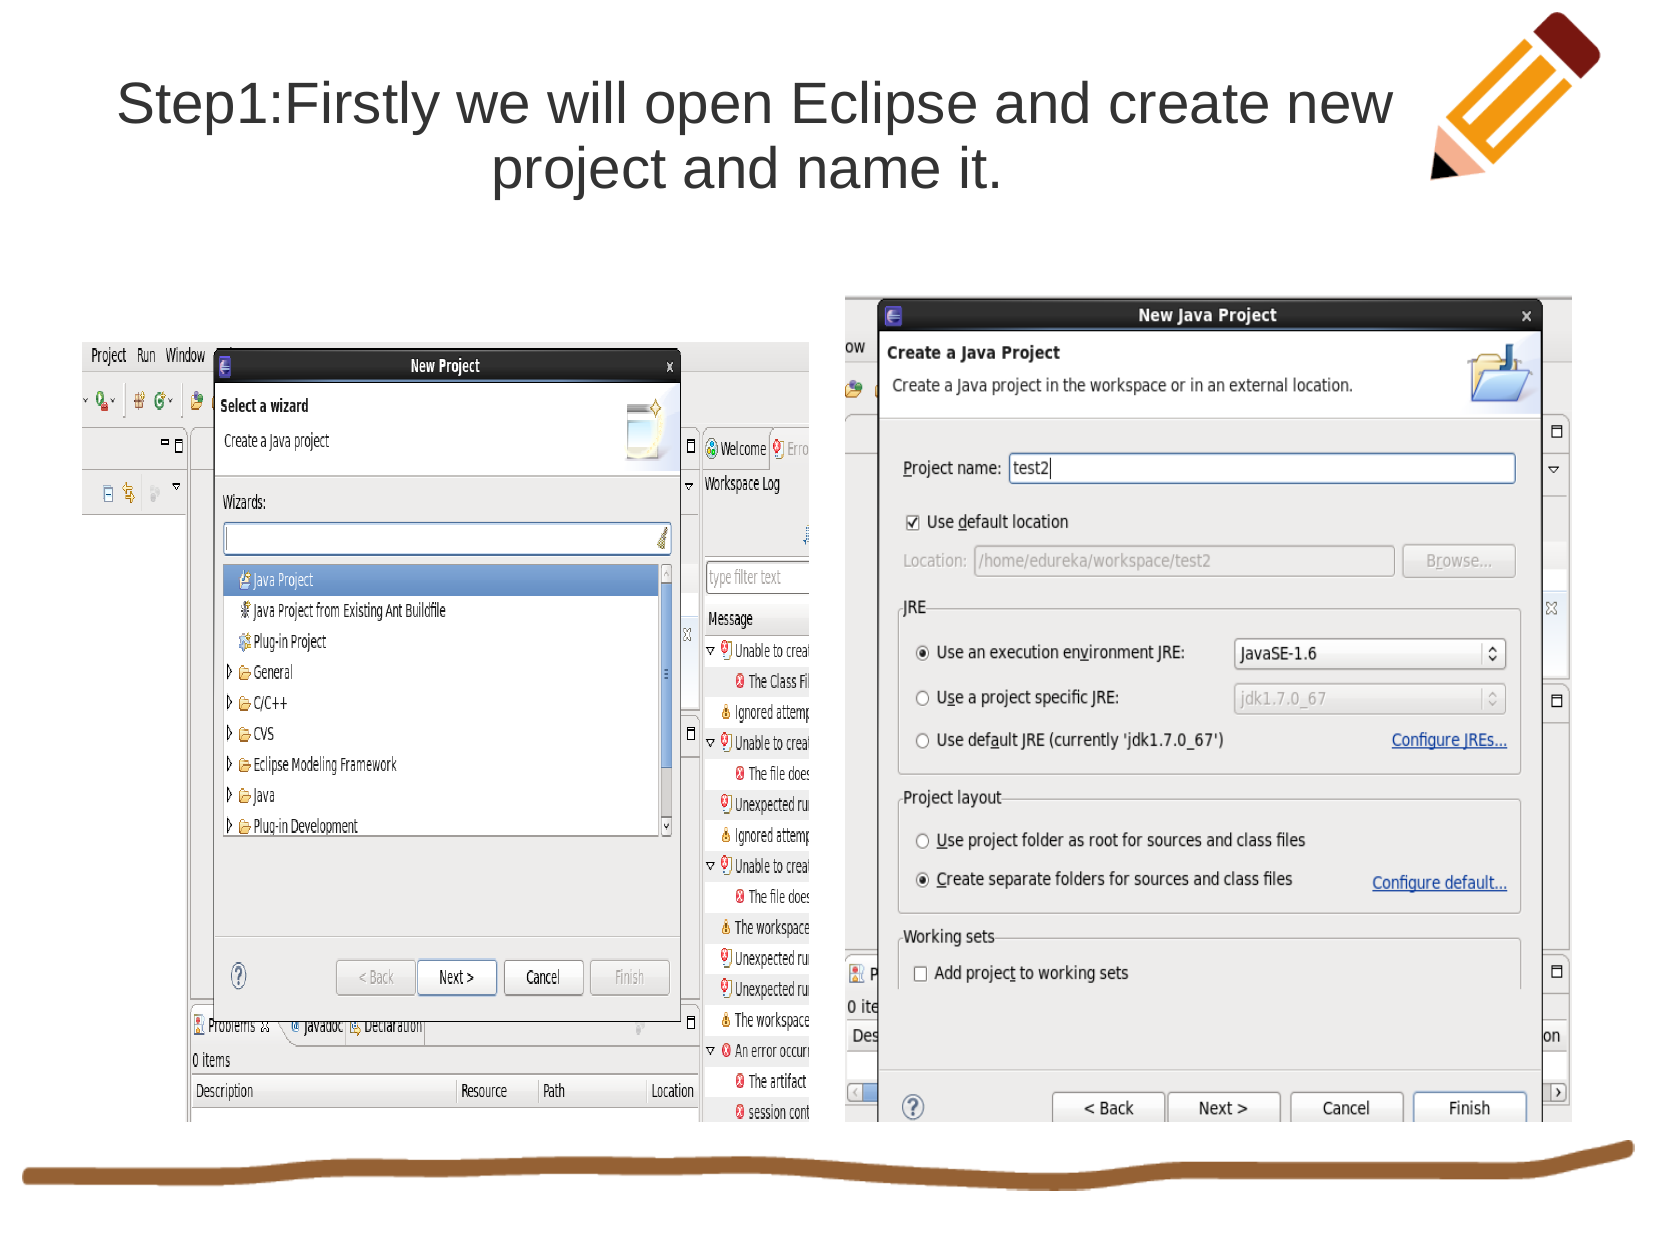

# Step1:Firstly we will open Eclipse and create new project and name it.